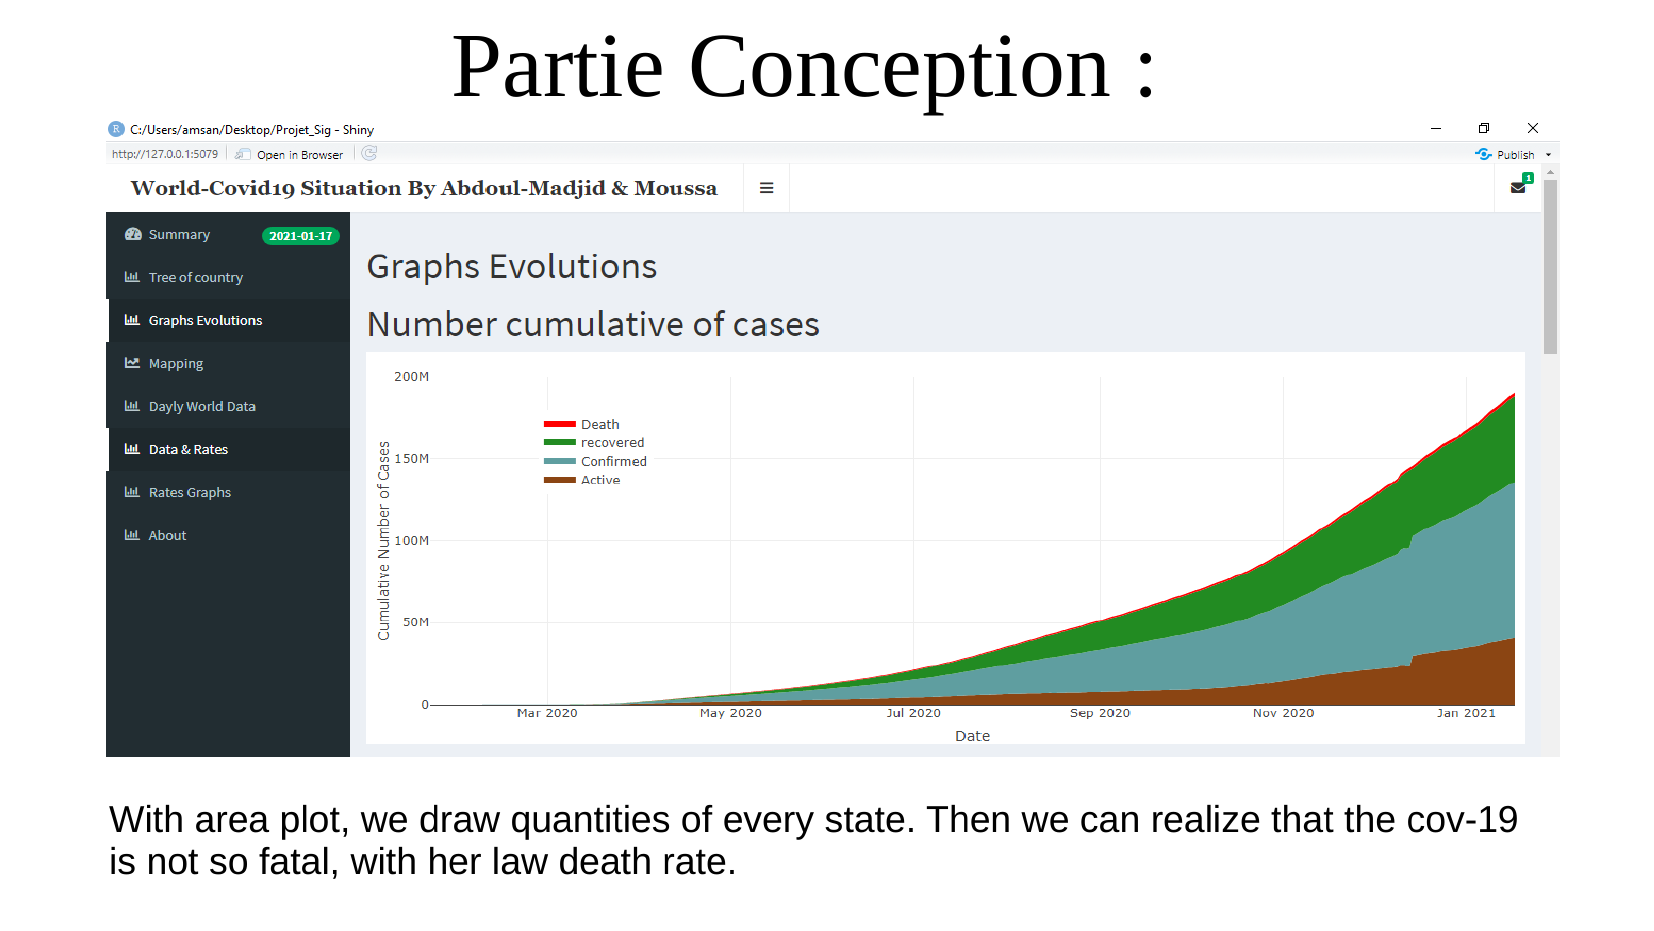

# Partie Conception :
With area plot, we draw quantities of every state. Then we can realize that the cov-19 is not so fatal, with her law death rate.